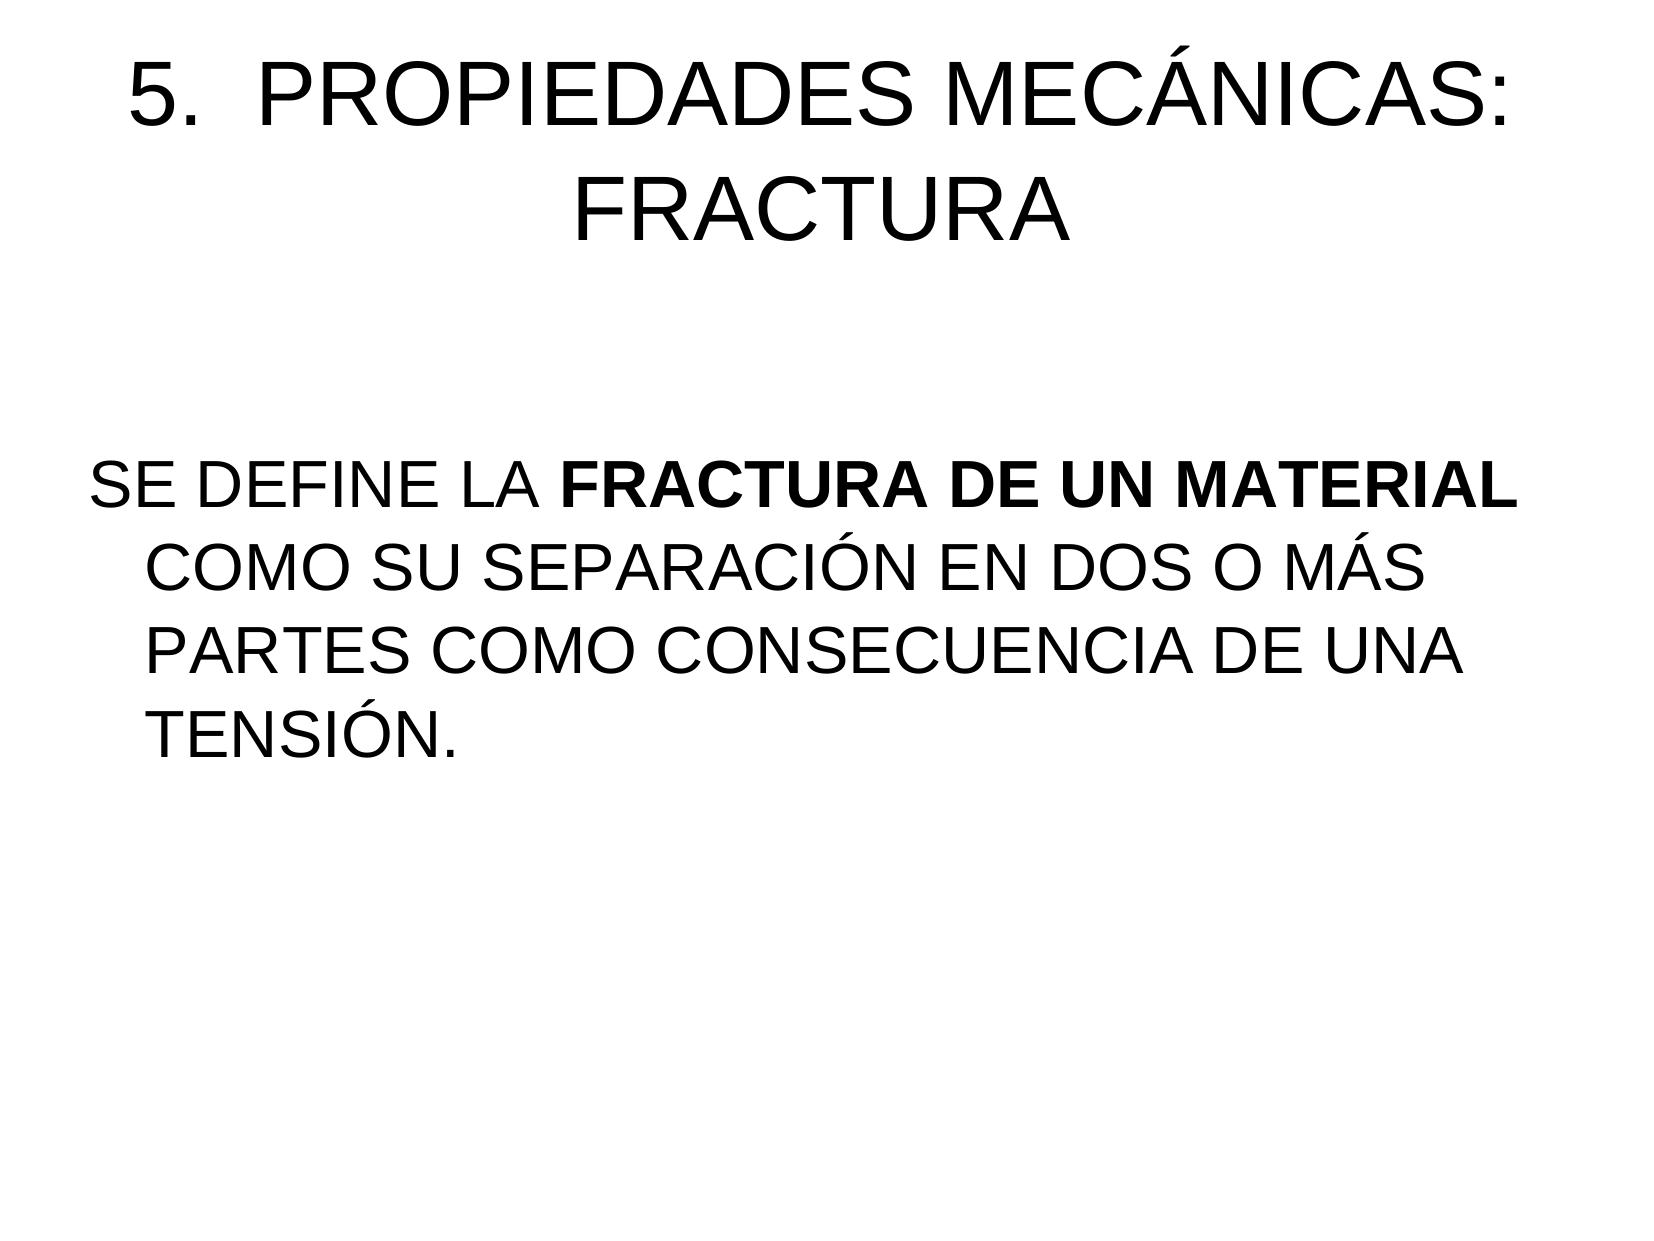

5. PROPIEDADES MECÁNICAS: FRACTURA
# SE DEFINE LA FRACTURA DE UN MATERIAL COMO SU SEPARACIÓN EN DOS O MÁS PARTES COMO CONSECUENCIA DE UNA TENSIÓN.